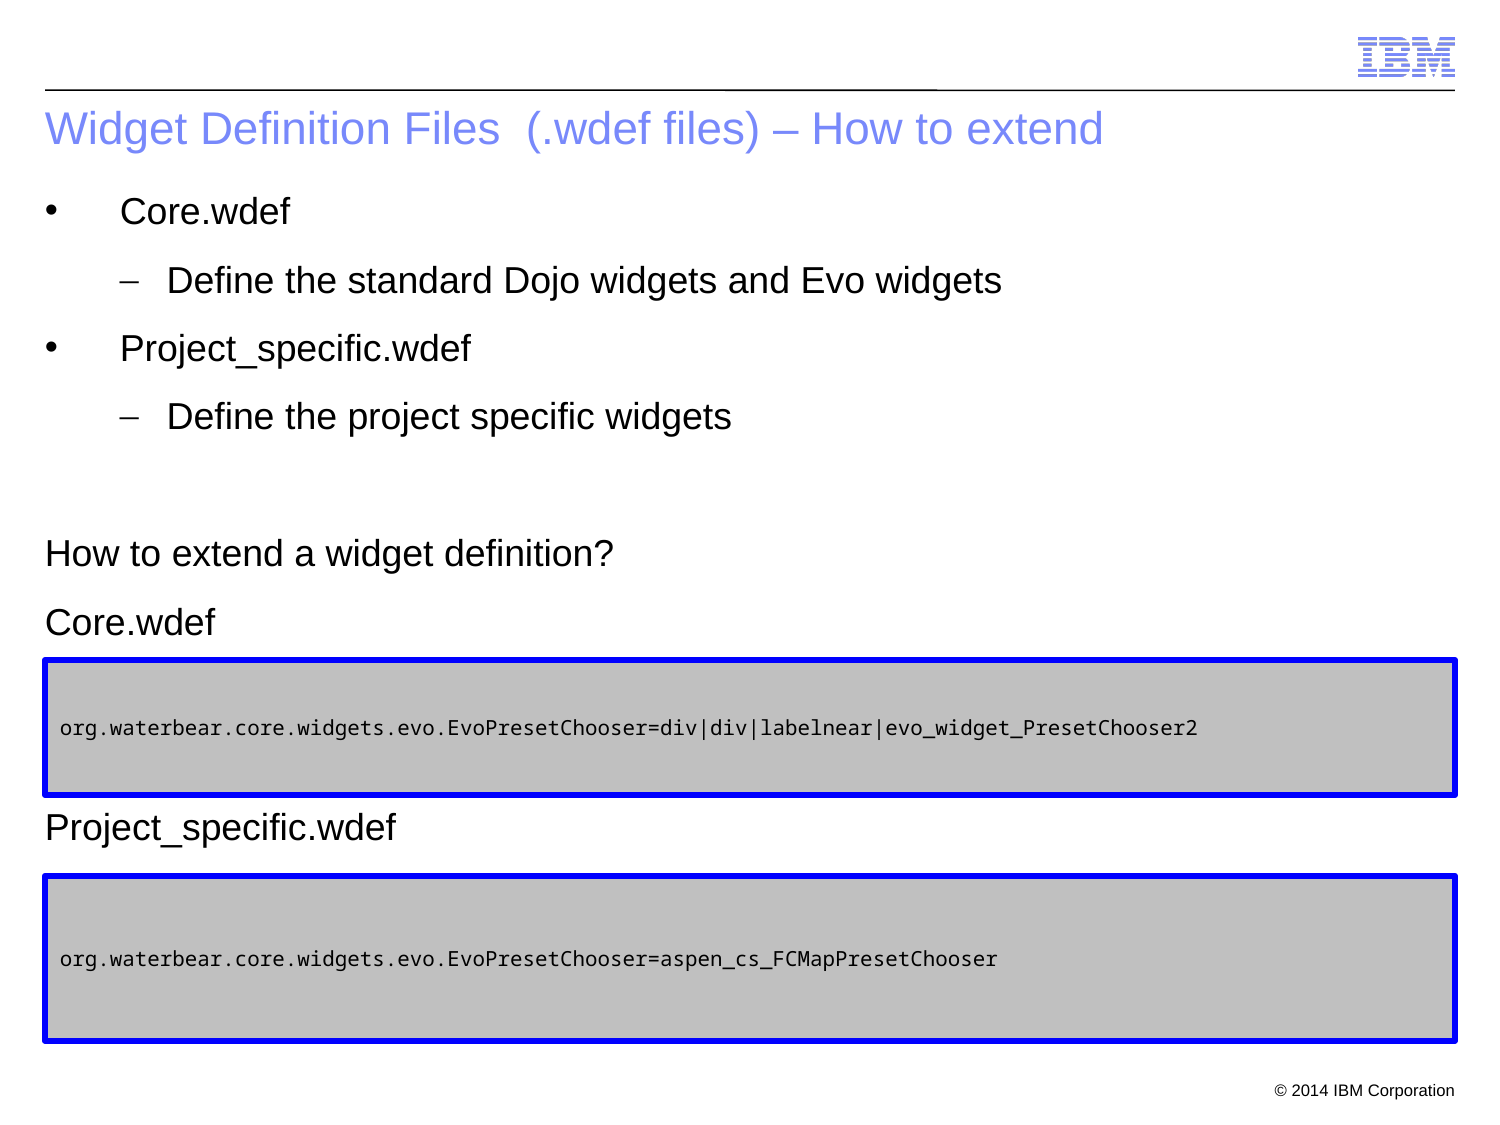

# Widget Definition Files (.wdef files) – How to extend
Core.wdef
Define the standard Dojo widgets and Evo widgets
Project_specific.wdef
Define the project specific widgets
How to extend a widget definition?
Core.wdef
Project_specific.wdef
org.waterbear.core.widgets.evo.EvoPresetChooser=div|div|labelnear|evo_widget_PresetChooser2
org.waterbear.core.widgets.evo.EvoPresetChooser=aspen_cs_FCMapPresetChooser